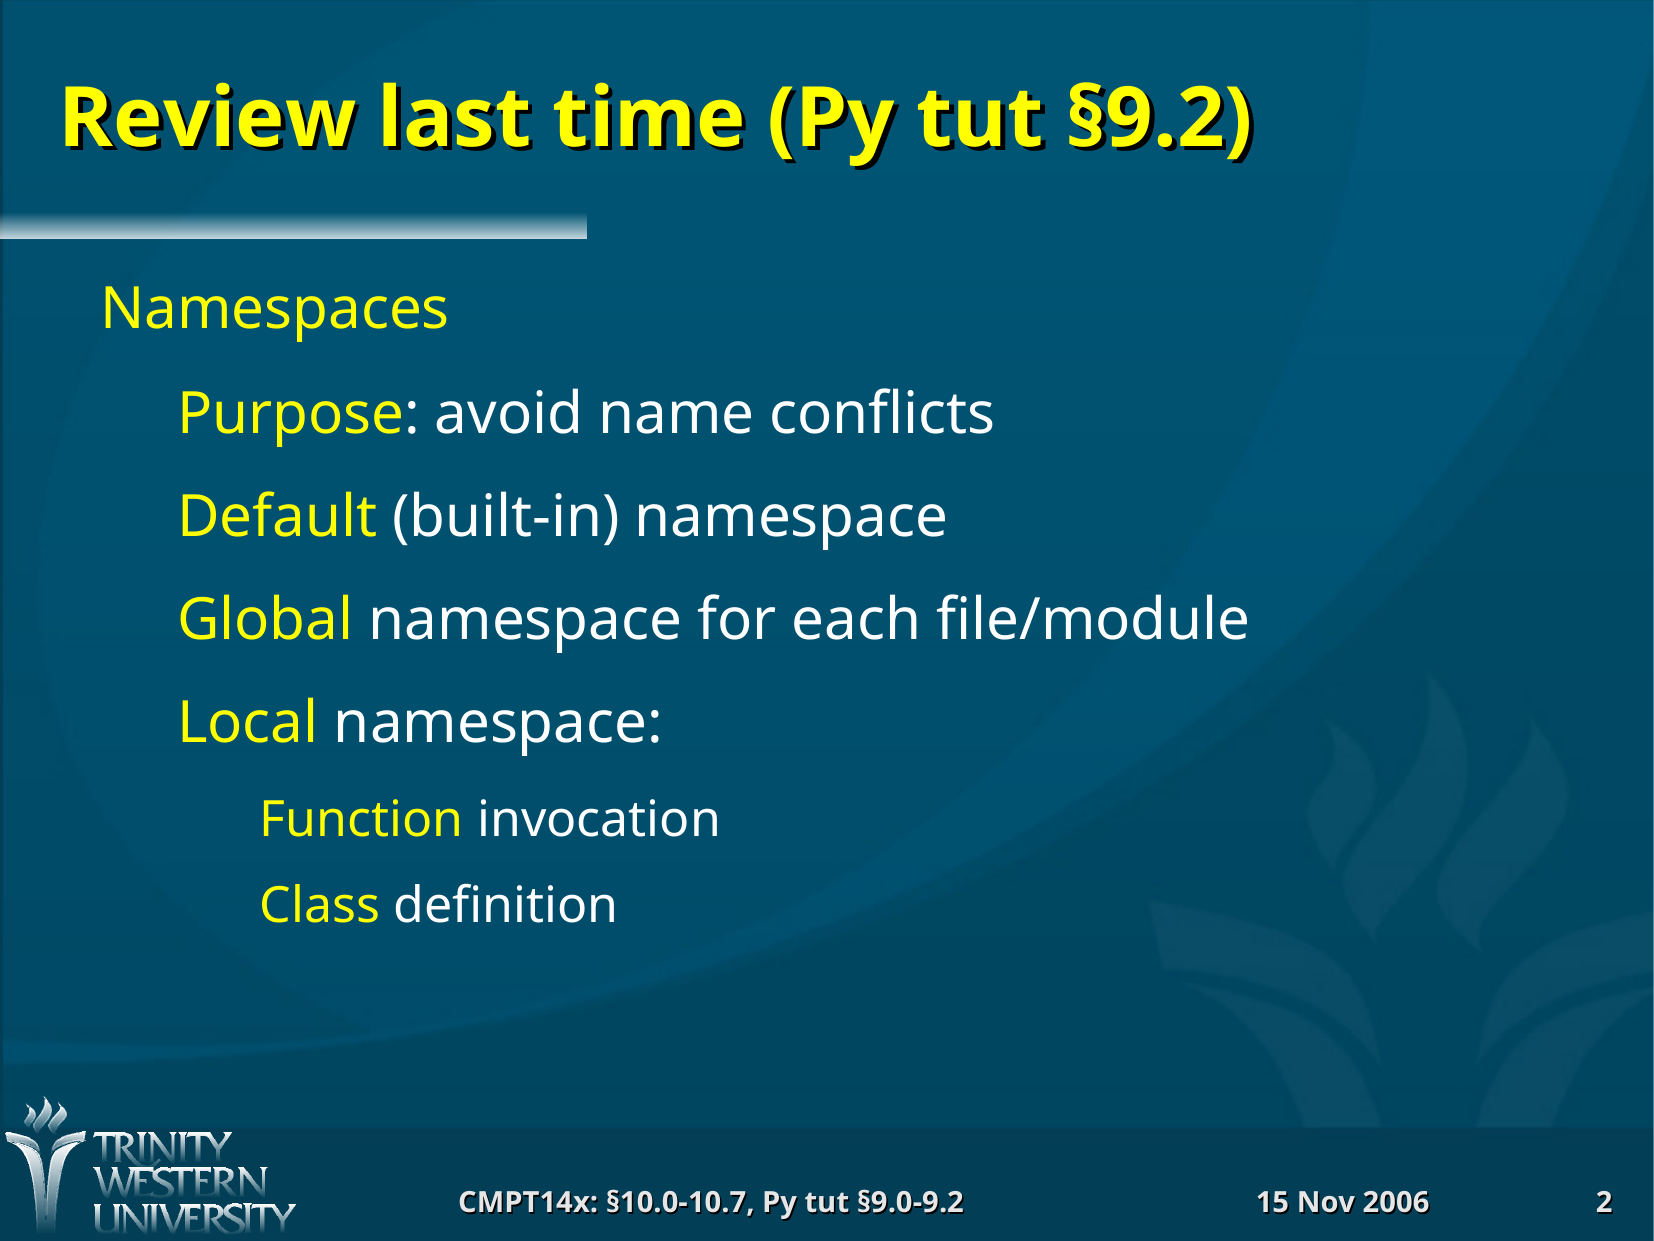

# Review last time (Py tut §9.2)
Namespaces
Purpose: avoid name conflicts
Default (built-in) namespace
Global namespace for each file/module
Local namespace:
Function invocation
Class definition
CMPT14x: §10.0-10.7, Py tut §9.0-9.2
15 Nov 2006
2